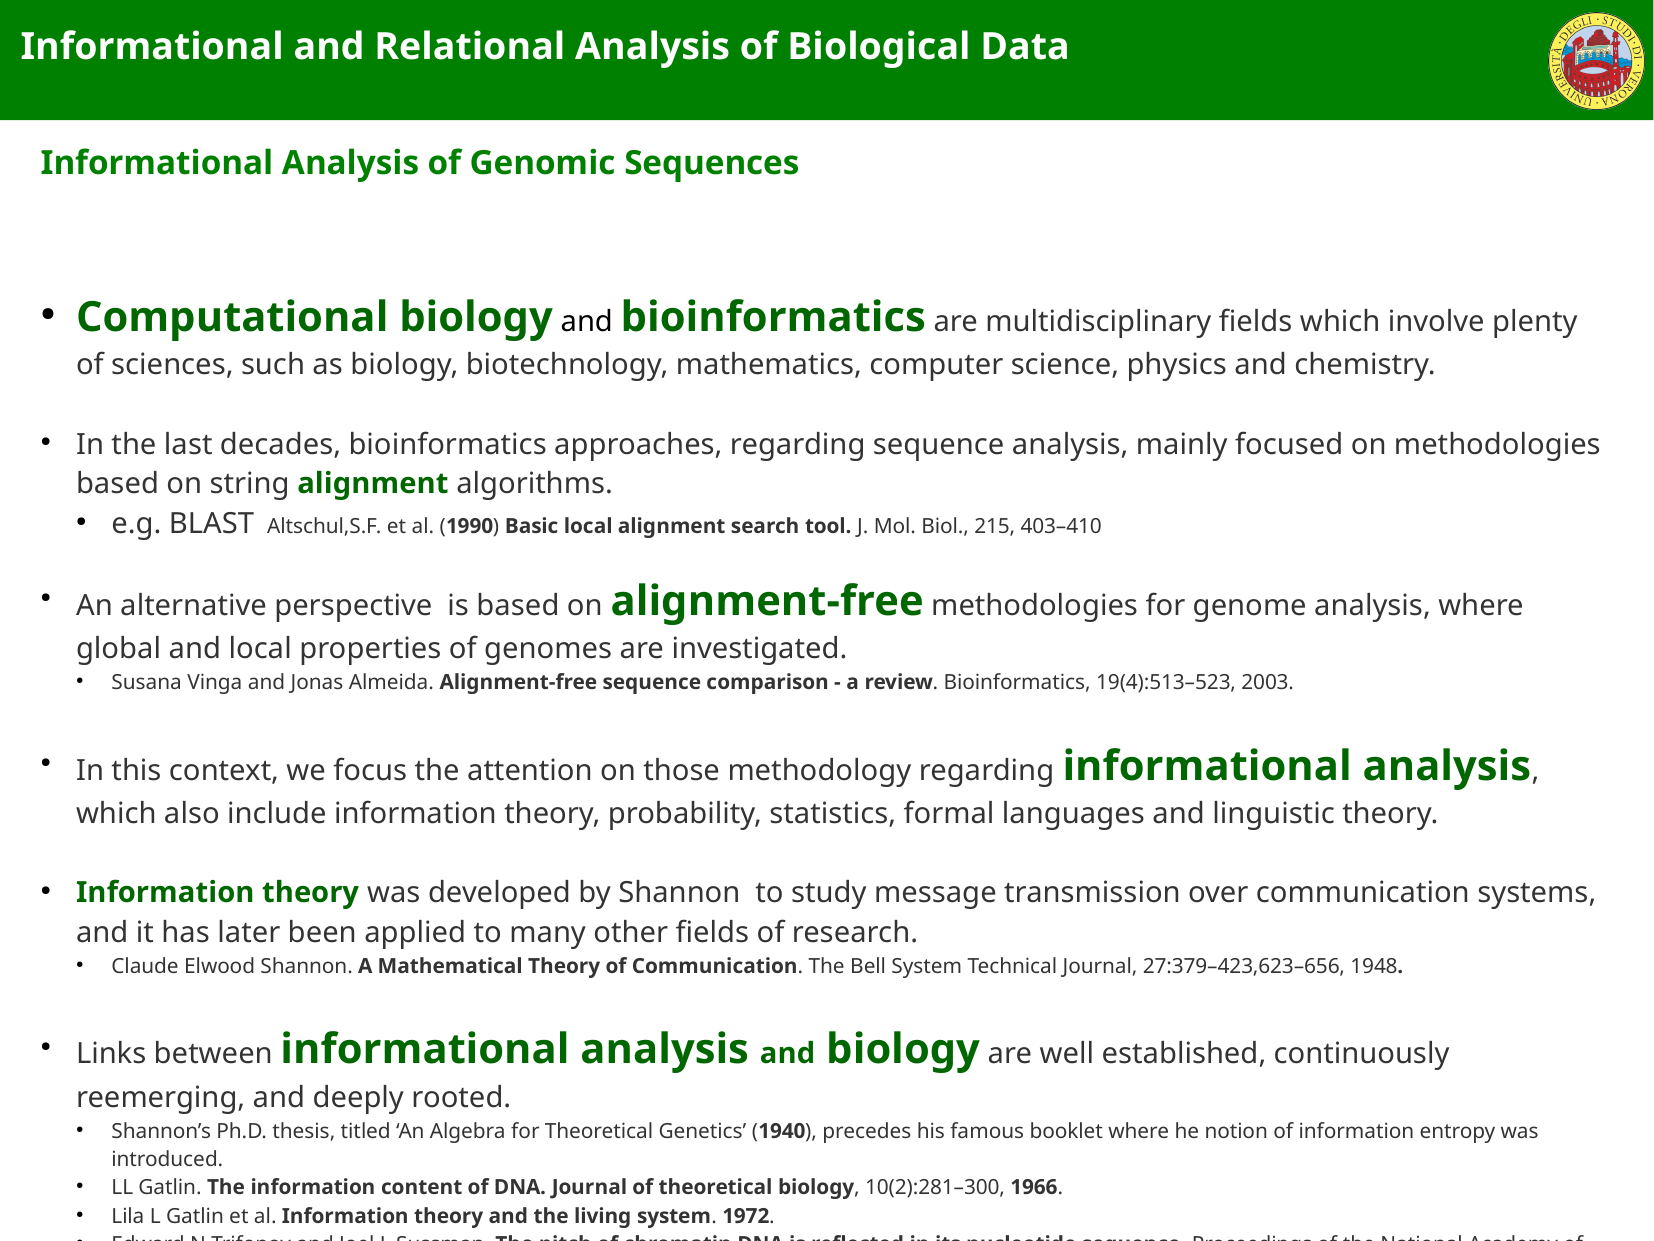

Informational and Relational Analysis of Biological Data
Informational Analysis of Genomic Sequences
Computational biology and bioinformatics are multidisciplinary fields which involve plenty of sciences, such as biology, biotechnology, mathematics, computer science, physics and chemistry.
In the last decades, bioinformatics approaches, regarding sequence analysis, mainly focused on methodologies based on string alignment algorithms.
e.g. BLAST Altschul,S.F. et al. (1990) Basic local alignment search tool. J. Mol. Biol., 215, 403–410
An alternative perspective is based on alignment-free methodologies for genome analysis, where global and local properties of genomes are investigated.
Susana Vinga and Jonas Almeida. Alignment-free sequence comparison - a review. Bioinformatics, 19(4):513–523, 2003.
In this context, we focus the attention on those methodology regarding informational analysis, which also include information theory, probability, statistics, formal languages and linguistic theory.
Information theory was developed by Shannon to study message transmission over communication systems, and it has later been applied to many other fields of research.
Claude Elwood Shannon. A Mathematical Theory of Communication. The Bell System Technical Journal, 27:379–423,623–656, 1948.
Links between informational analysis and biology are well established, continuously reemerging, and deeply rooted.
Shannon’s Ph.D. thesis, titled ‘An Algebra for Theoretical Genetics’ (1940), precedes his famous booklet where he notion of information entropy was introduced.
LL Gatlin. The information content of DNA. Journal of theoretical biology, 10(2):281–300, 1966.
Lila L Gatlin et al. Information theory and the living system. 1972.
Edward N Trifonov and Joel L Sussman. The pitch of chromatin DNA is reflected in its nucleotide sequence. Proceedings of the National Academy of Sciences, 77(7):3816–3820, 1980.
Peak 3-periodicity
Manfred Eigen and Ruthild Winkler-Oswatitsch. Transfer-RNA, an early gene? Naturwissenschaften, 68(6):282–292, 1981.
John CW Shepherd. Periodic correlations in DNA sequences and evidence suggesting their evolutionary origin in a comma-less genetic code. Journal of Molecular Evolution, 17(2):94–102, 1981.
James W Fickett. Recognition of protein coding regions in DNA sequences. Nucleic acids research, 10(17):5303–5318, 1982.